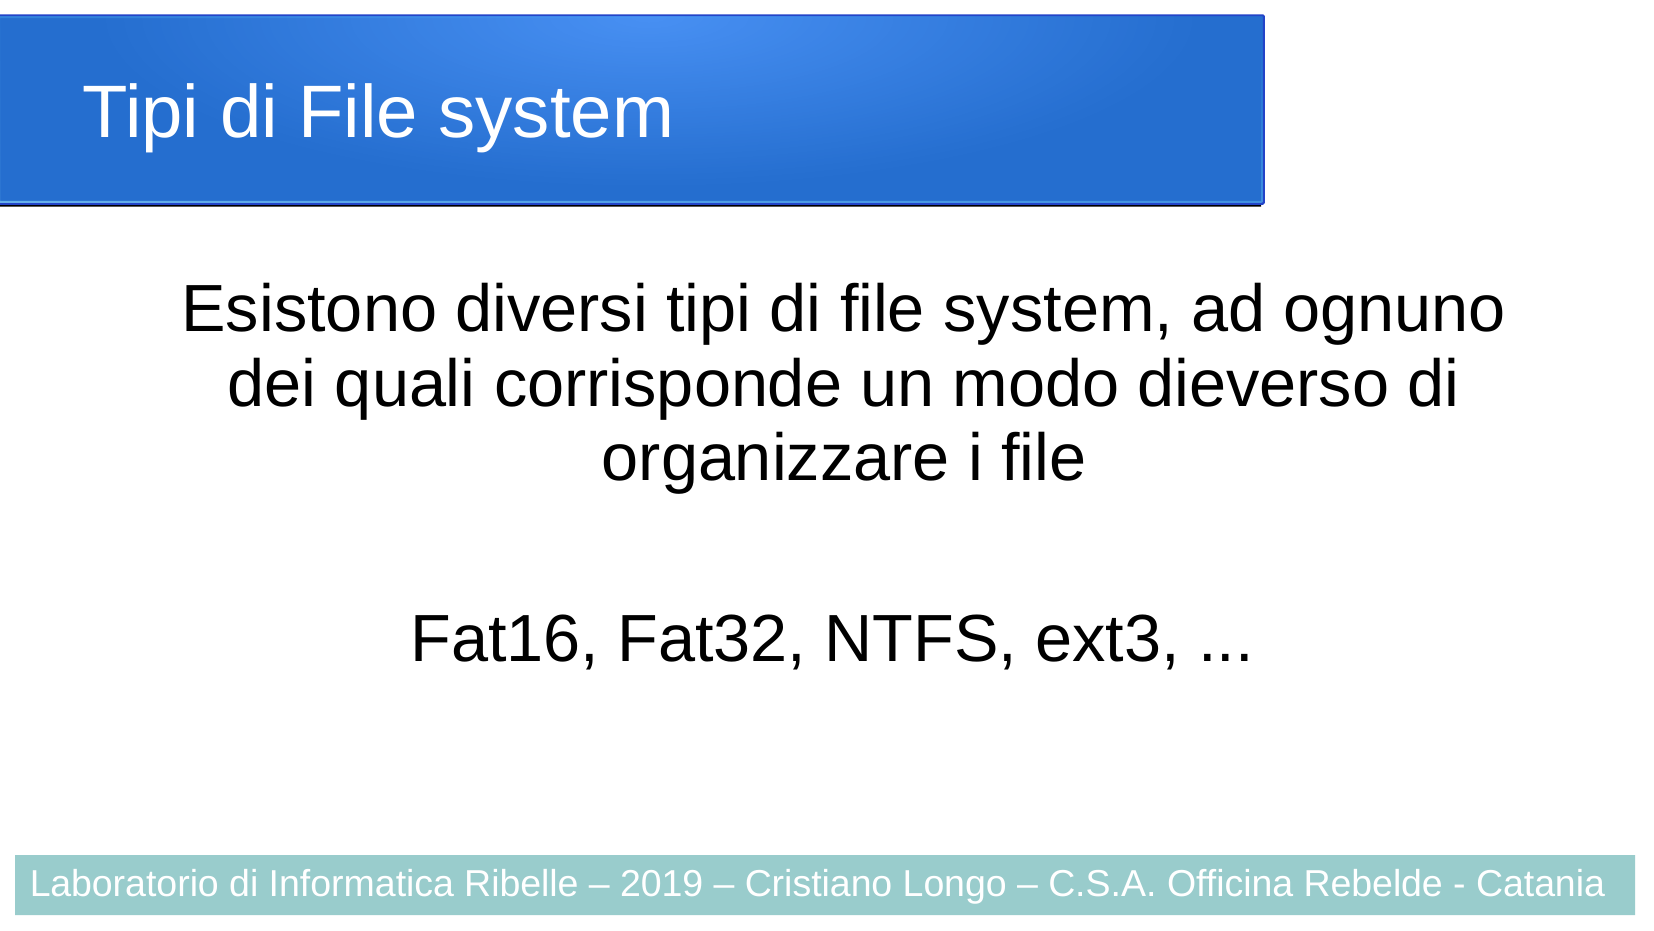

# Tipi di File system
Esistono diversi tipi di file system, ad ognuno dei quali corrisponde un modo dieverso di organizzare i file
Fat16, Fat32, NTFS, ext3, ...
Laboratorio di Informatica Ribelle – 2019 – Cristiano Longo – C.S.A. Officina Rebelde - Catania